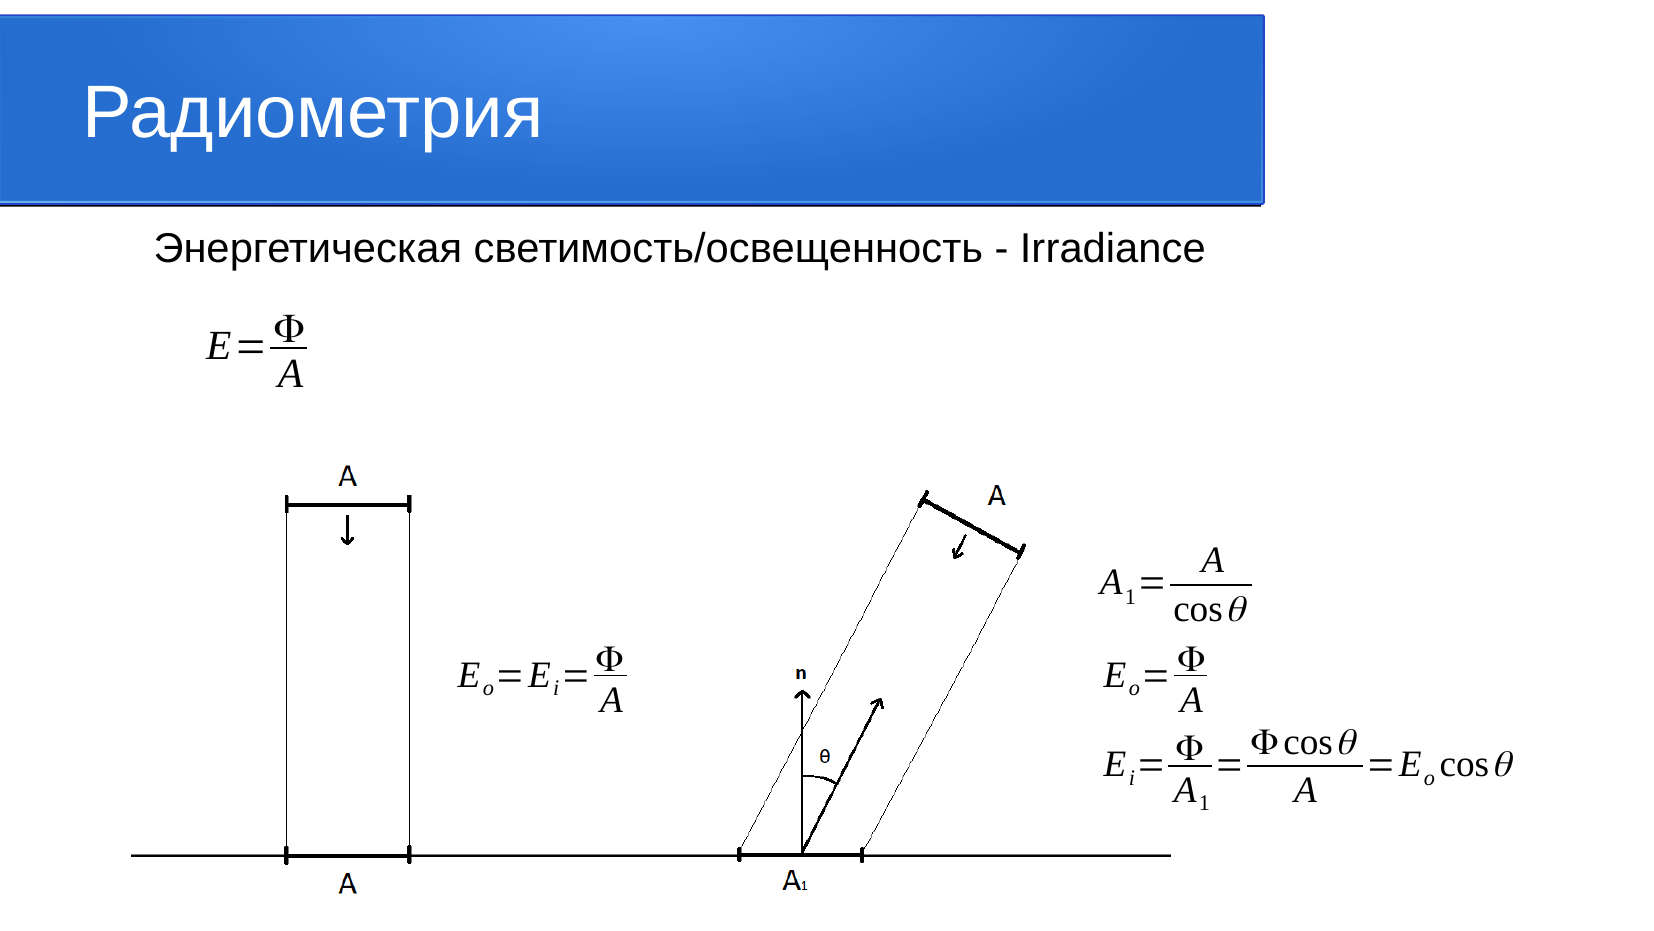

# Радиометрия
Энергетическая светимость/освещенность - Irradiance
Единица измерения - Ватт/м2